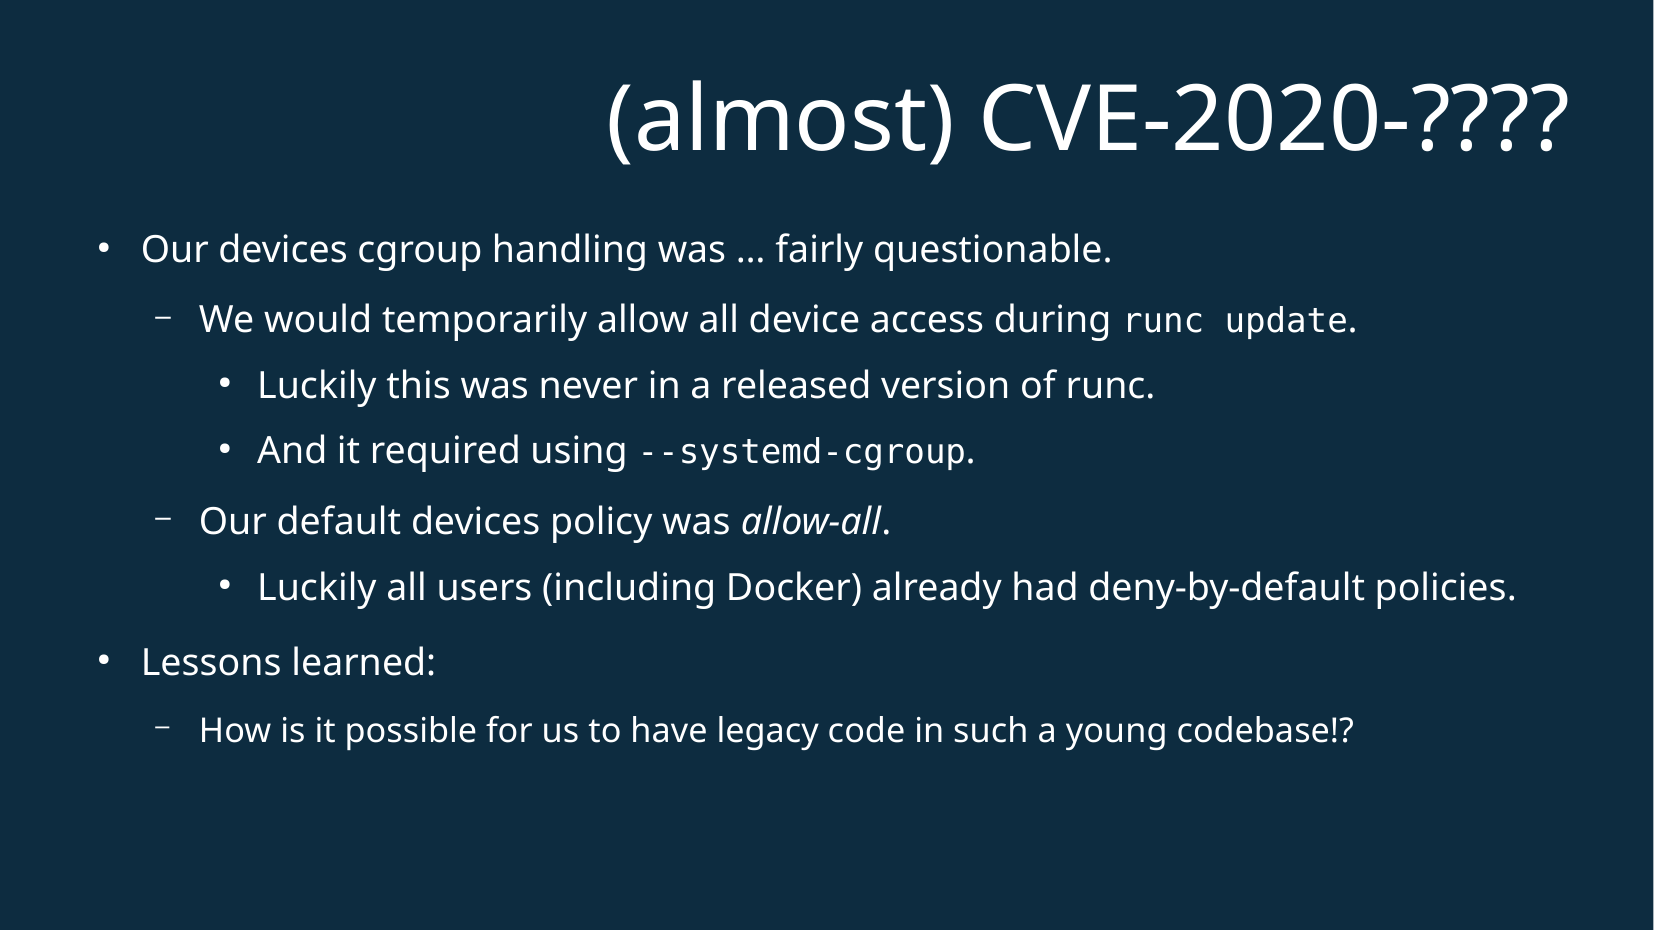

# (almost) CVE-2020-????
Our devices cgroup handling was … fairly questionable.
We would temporarily allow all device access during runc update.
Luckily this was never in a released version of runc.
And it required using --systemd-cgroup.
Our default devices policy was allow-all.
Luckily all users (including Docker) already had deny-by-default policies.
Lessons learned:
How is it possible for us to have legacy code in such a young codebase!?